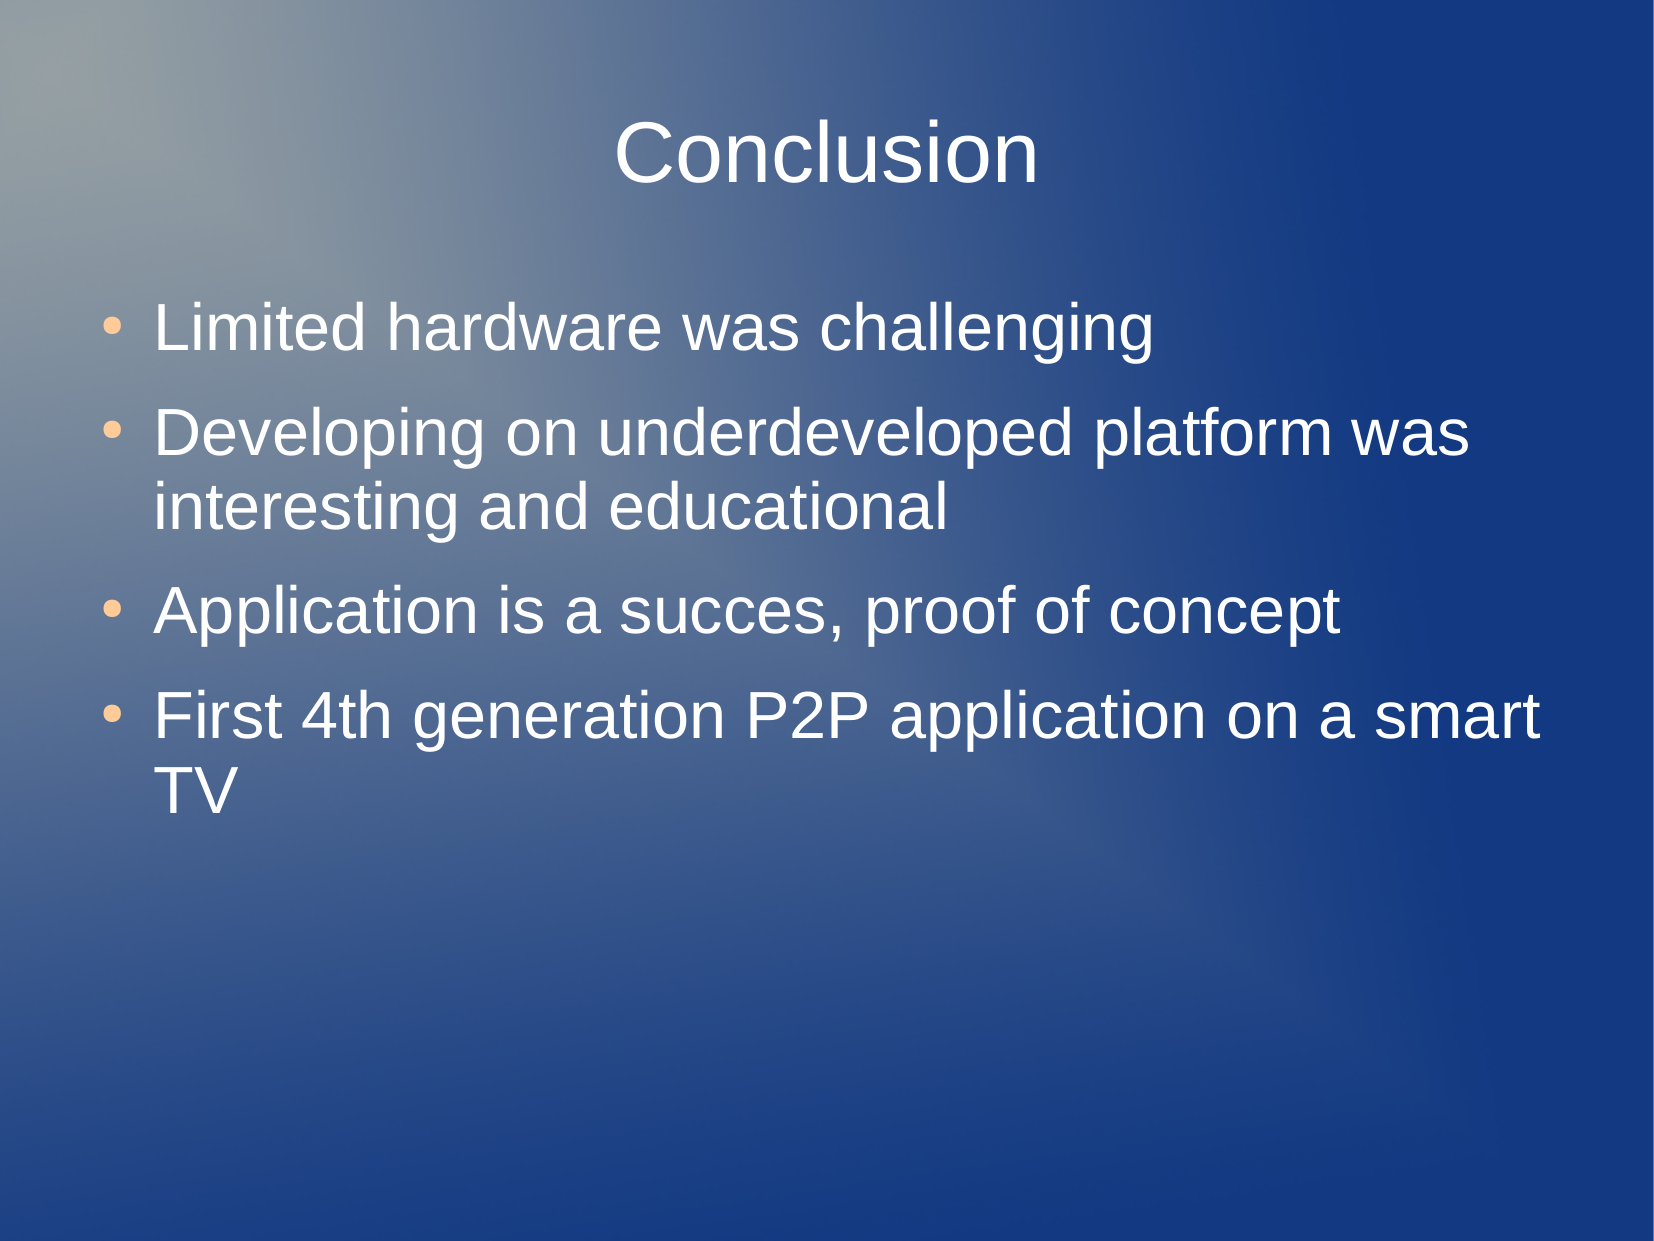

# Conclusion
Limited hardware was challenging
Developing on underdeveloped platform was interesting and educational
Application is a succes, proof of concept
First 4th generation P2P application on a smart TV